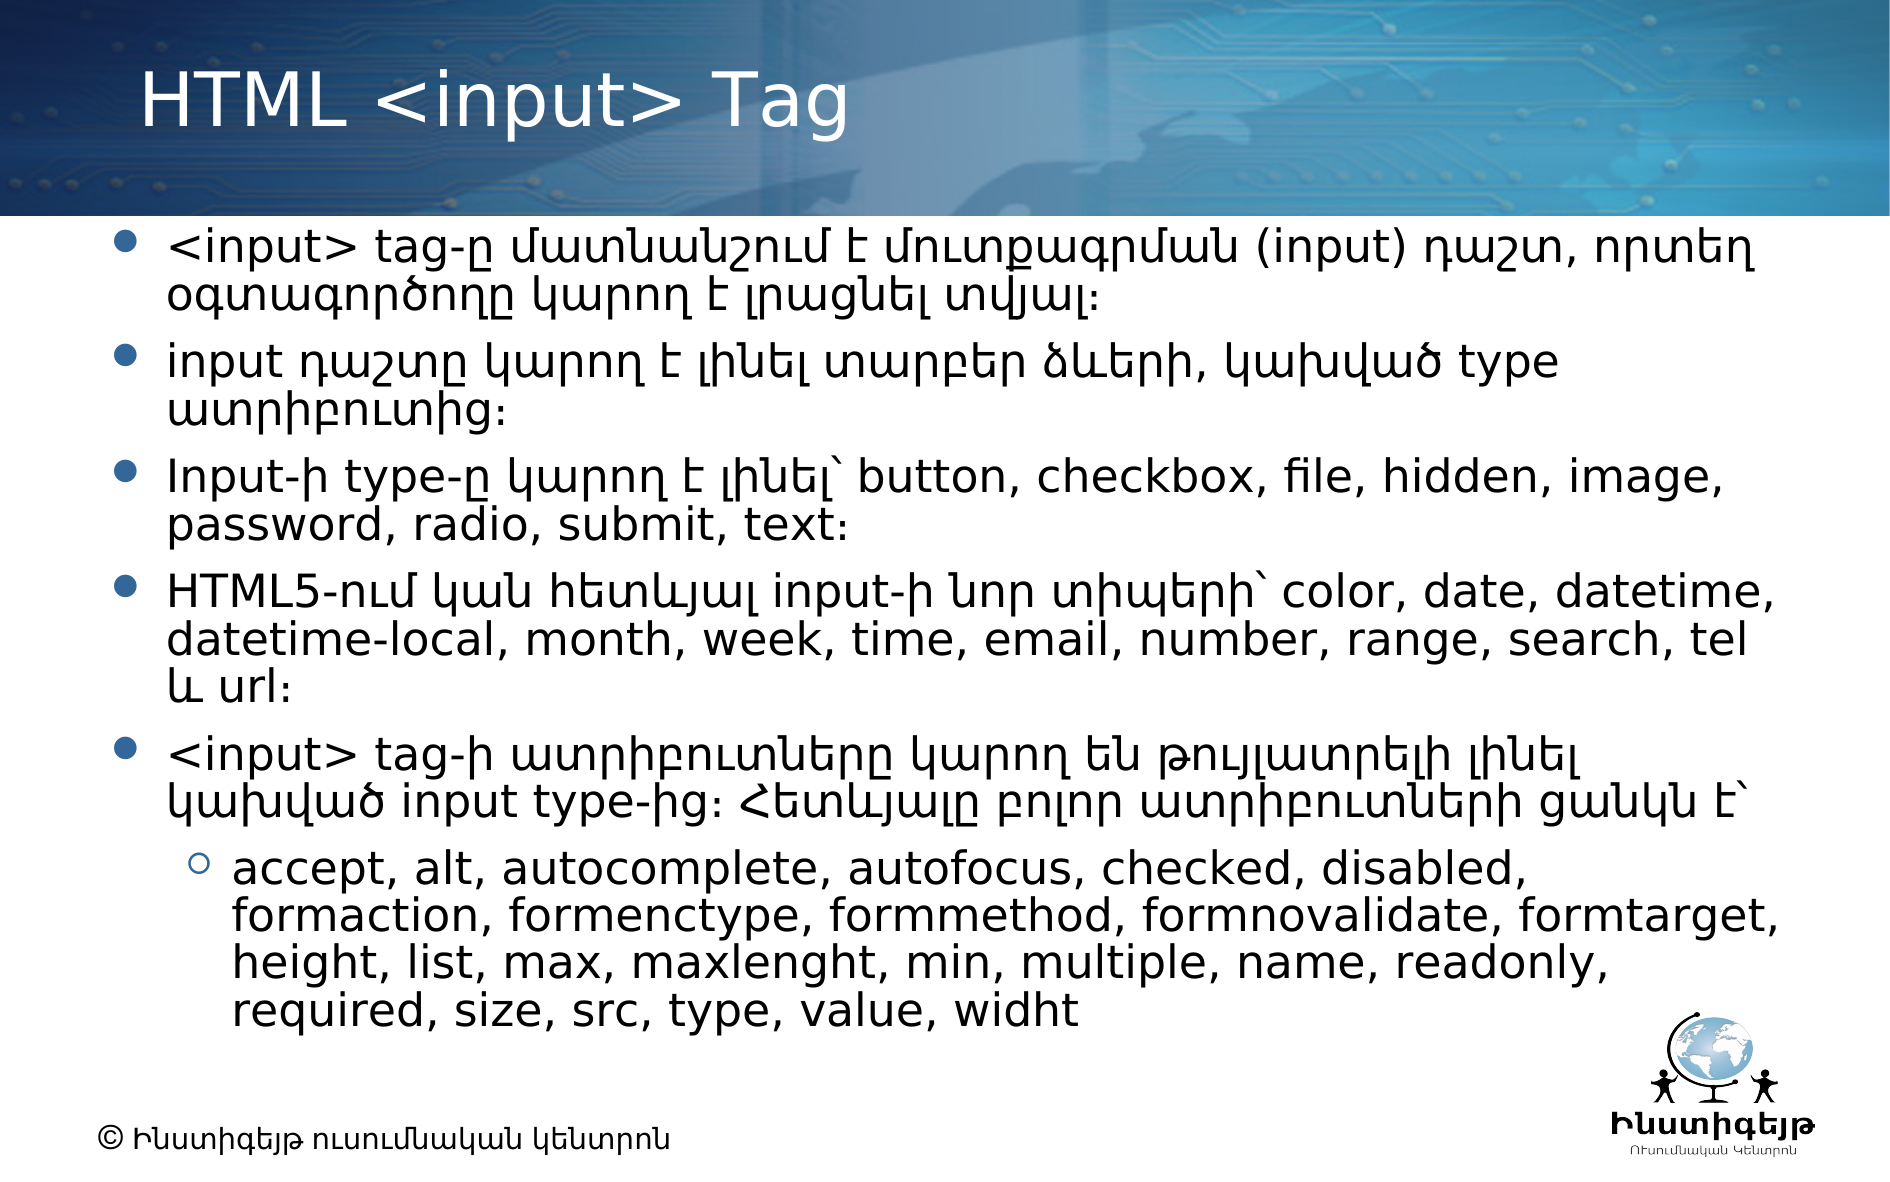

HTML <input> Tag
# <input> tag-ը մատնանշում է մուտքագրման (input) դաշտ, որտեղ օգտագործողը կարող է լրացնել տվյալ։
input դաշտը կարող է լինել տարբեր ձևերի, կախված type ատրիբուտից։
Input-ի type-ը կարող է լինել՝ button, checkbox, file, hidden, image, password, radio, submit, text։
HTML5-ում կան հետևյալ input-ի նոր տիպերի՝ color, date, datetime, datetime-local, month, week, time, email, number, range, search, tel և url։
<input> tag-ի ատրիբուտները կարող են թույլատրելի լինել կախված input type-ից։ Հետևյալը բոլոր ատրիբուտների ցանկն է՝
accept, alt, autocomplete, autofocus, checked, disabled, formaction, formenctype, formmethod, formnovalidate, formtarget, height, list, max, maxlenght, min, multiple, name, readonly, required, size, src, type, value, widht